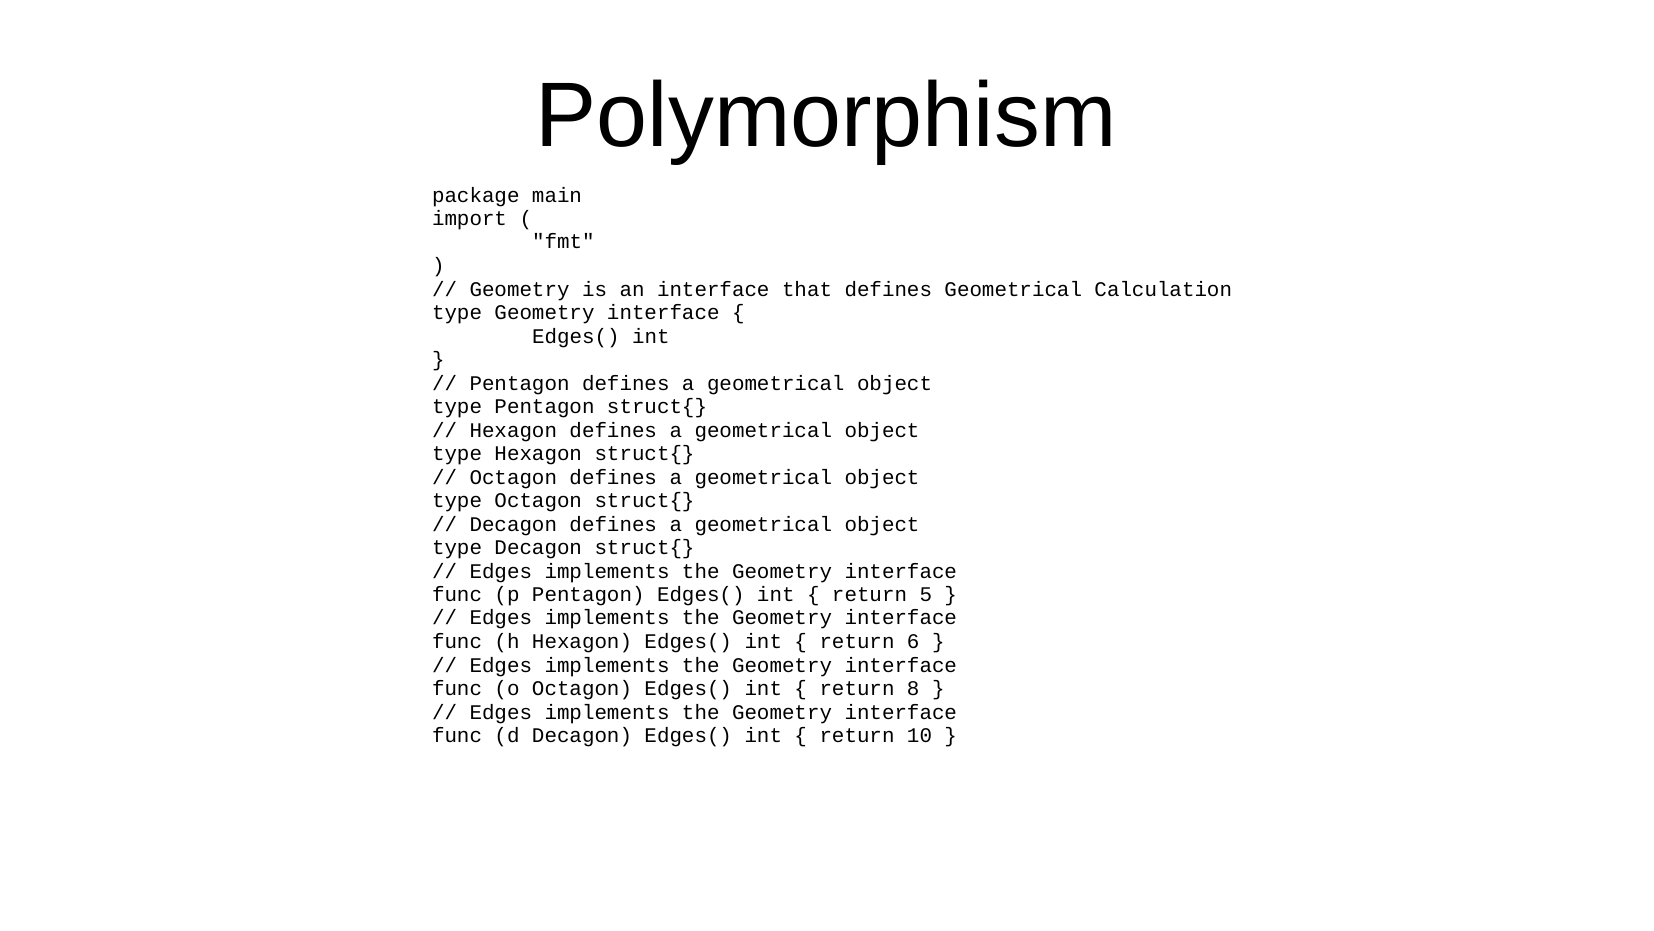

# Polymorphism
package main
import (
 "fmt"
)
// Geometry is an interface that defines Geometrical Calculation
type Geometry interface {
 Edges() int
}
// Pentagon defines a geometrical object
type Pentagon struct{}
// Hexagon defines a geometrical object
type Hexagon struct{}
// Octagon defines a geometrical object
type Octagon struct{}
// Decagon defines a geometrical object
type Decagon struct{}
// Edges implements the Geometry interface
func (p Pentagon) Edges() int { return 5 }
// Edges implements the Geometry interface
func (h Hexagon) Edges() int { return 6 }
// Edges implements the Geometry interface
func (o Octagon) Edges() int { return 8 }
// Edges implements the Geometry interface
func (d Decagon) Edges() int { return 10 }